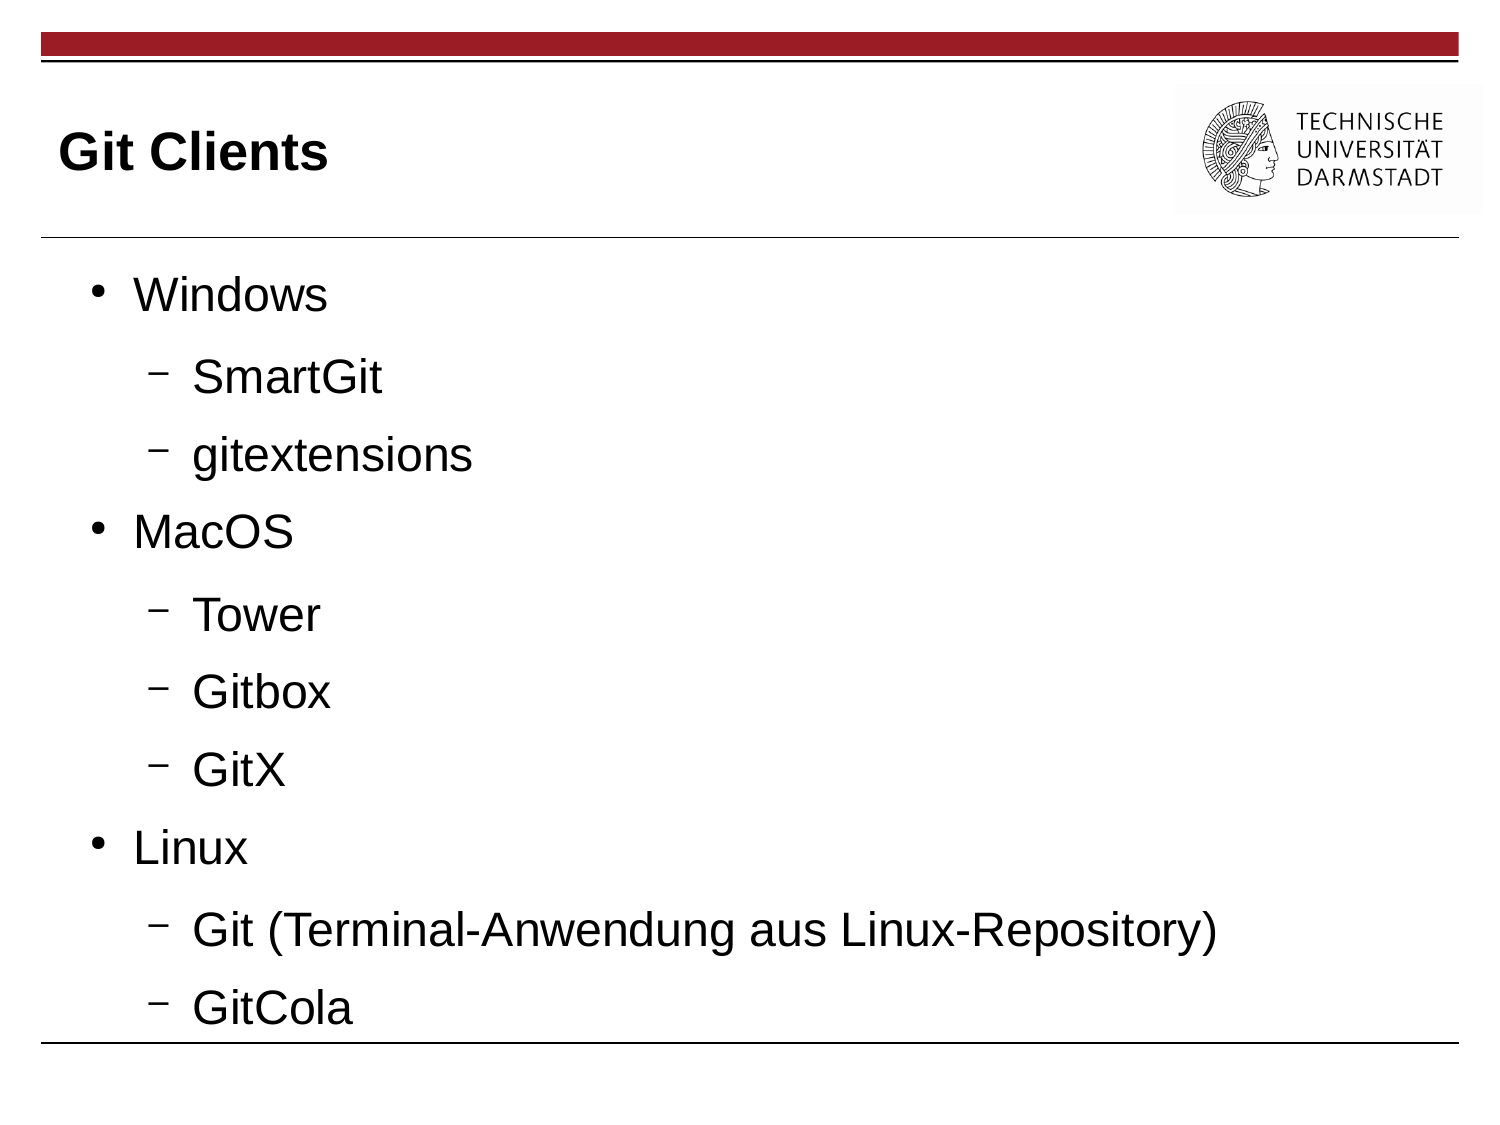

Git Clients
# Windows
SmartGit
gitextensions
MacOS
Tower
Gitbox
GitX
Linux
Git (Terminal-Anwendung aus Linux-Repository)
GitCola